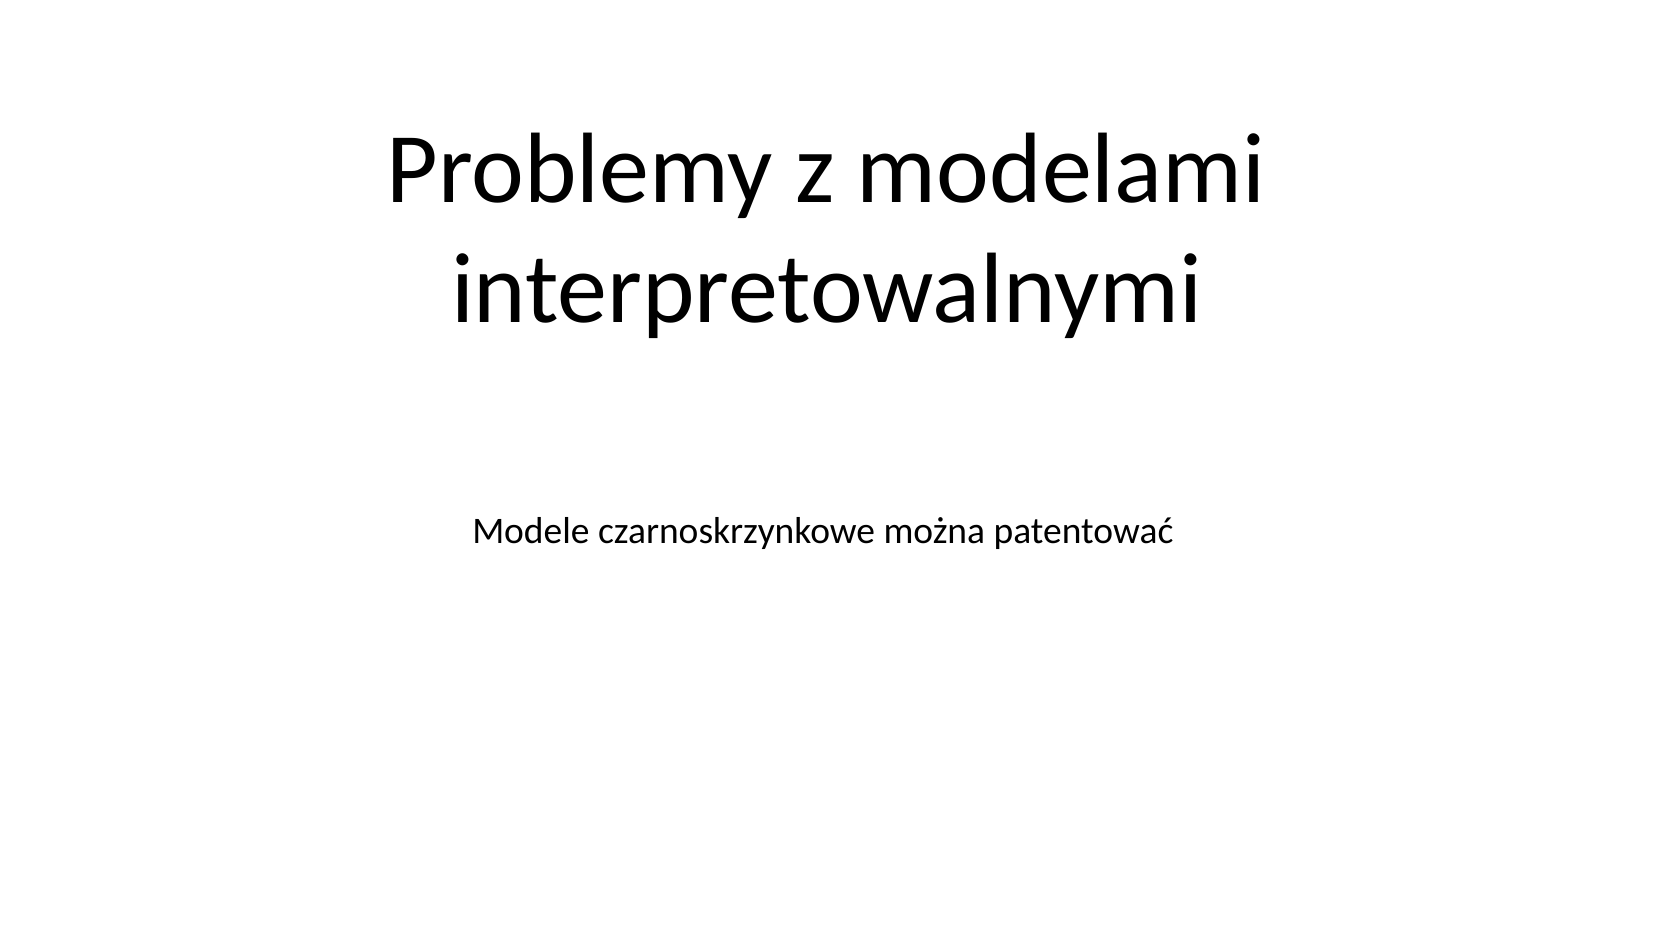

Problemy z modelami interpretowalnymi
Modele czarnoskrzynkowe można patentować